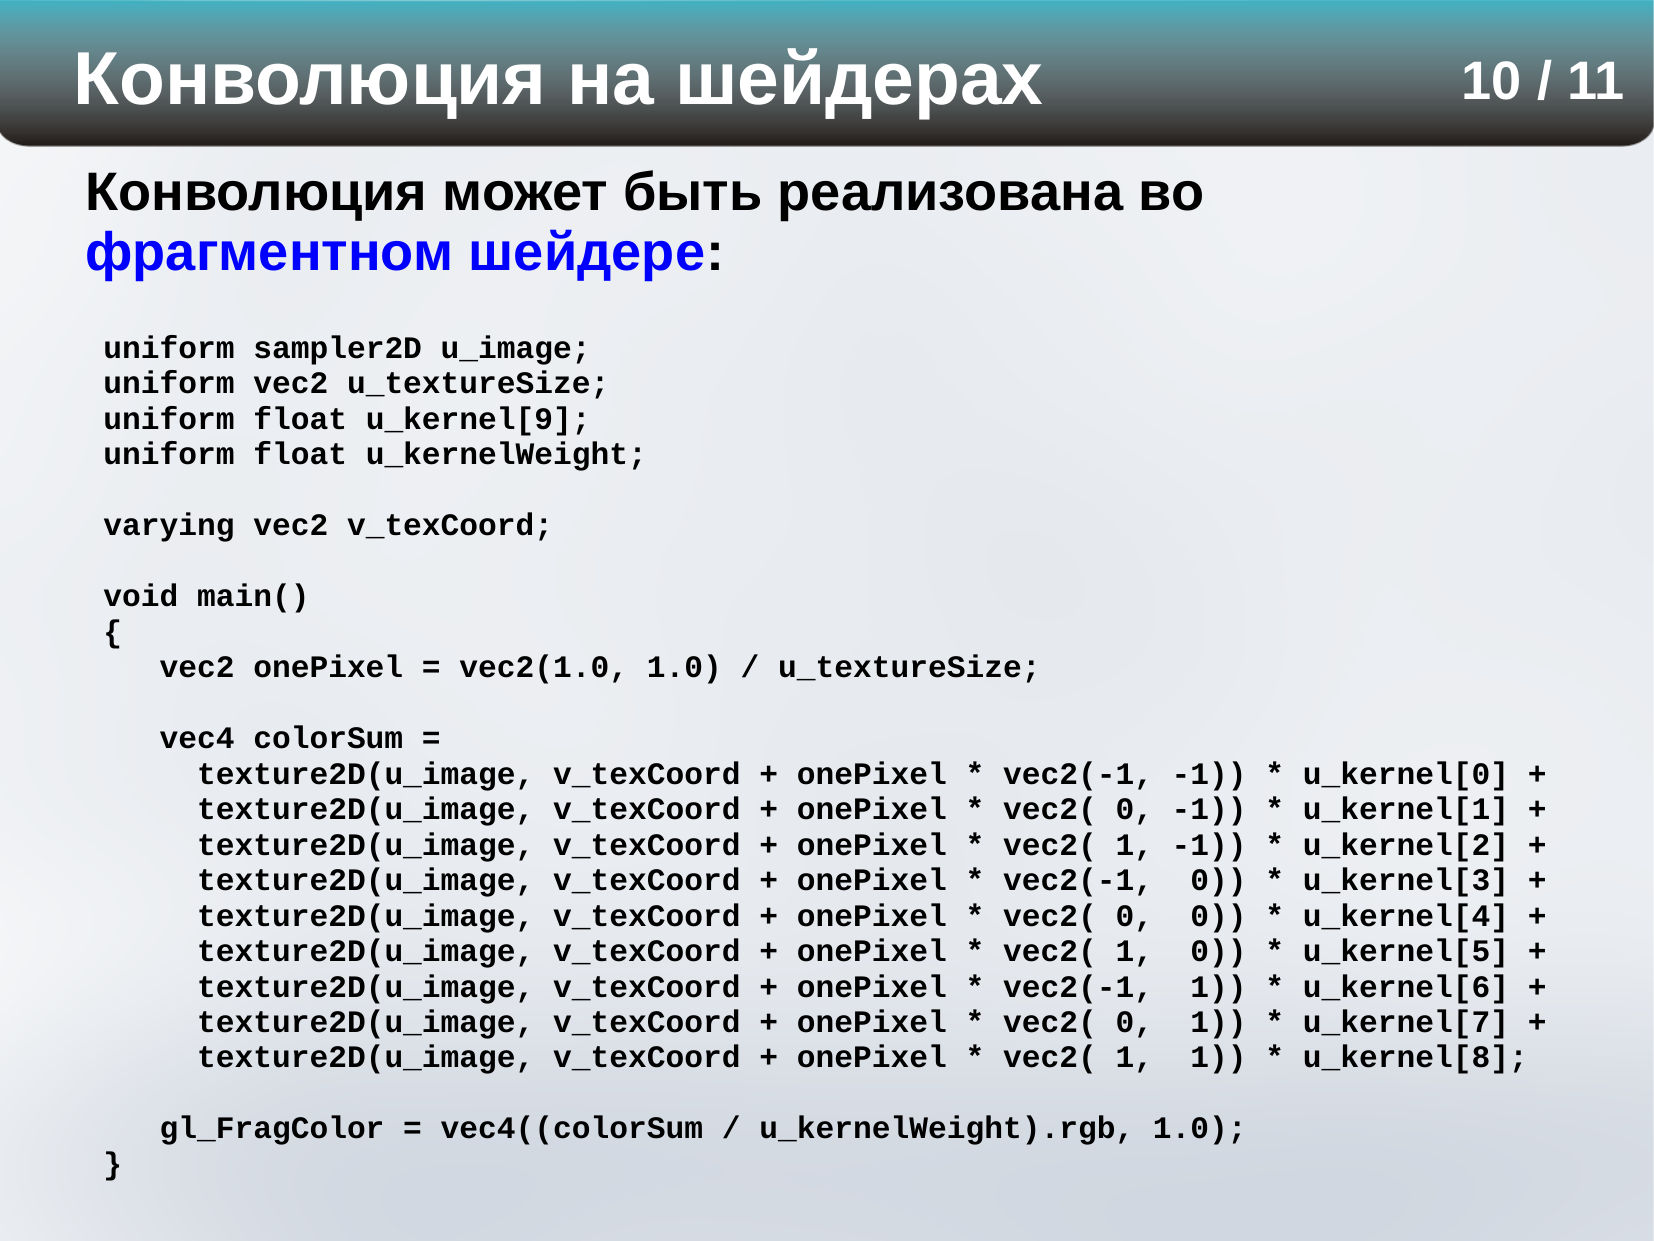

Конволюция на шейдерах
Конволюция может быть реализована во фрагментном шейдере:
uniform sampler2D u_image;
uniform vec2 u_textureSize;
uniform float u_kernel[9];
uniform float u_kernelWeight;
varying vec2 v_texCoord;
void main()
{
 vec2 onePixel = vec2(1.0, 1.0) / u_textureSize;
 vec4 colorSum =
 texture2D(u_image, v_texCoord + onePixel * vec2(-1, -1)) * u_kernel[0] +
 texture2D(u_image, v_texCoord + onePixel * vec2( 0, -1)) * u_kernel[1] +
 texture2D(u_image, v_texCoord + onePixel * vec2( 1, -1)) * u_kernel[2] +
 texture2D(u_image, v_texCoord + onePixel * vec2(-1, 0)) * u_kernel[3] +
 texture2D(u_image, v_texCoord + onePixel * vec2( 0, 0)) * u_kernel[4] +
 texture2D(u_image, v_texCoord + onePixel * vec2( 1, 0)) * u_kernel[5] +
 texture2D(u_image, v_texCoord + onePixel * vec2(-1, 1)) * u_kernel[6] +
 texture2D(u_image, v_texCoord + onePixel * vec2( 0, 1)) * u_kernel[7] +
 texture2D(u_image, v_texCoord + onePixel * vec2( 1, 1)) * u_kernel[8];
 gl_FragColor = vec4((colorSum / u_kernelWeight).rgb, 1.0);
}